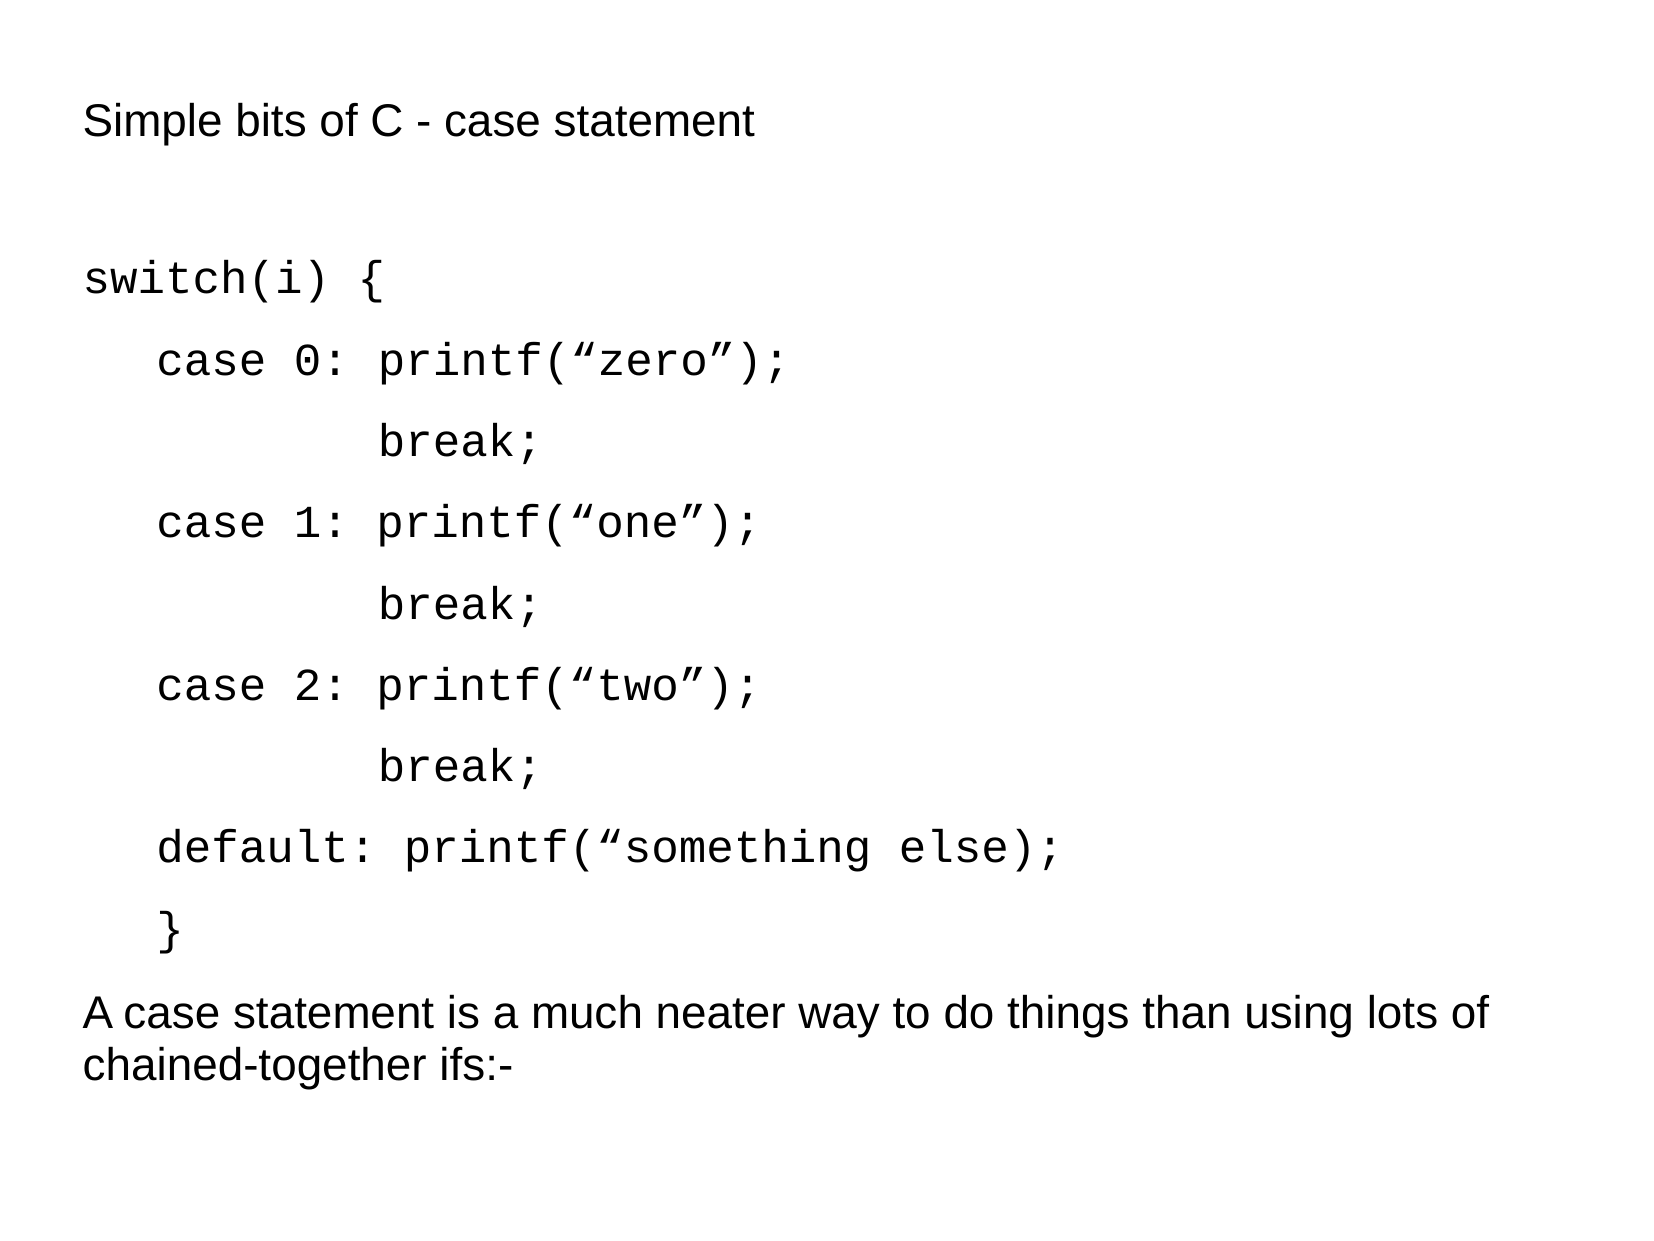

# Simple bits of C - case statement
switch(i) {
 	case 0:	printf(“zero”);
 				break;
 	case 1: printf(“one”);
 				break;
 	case 2: printf(“two”);
 				break;
 	default: printf(“something else);
 	}
A case statement is a much neater way to do things than using lots of chained-together ifs:-